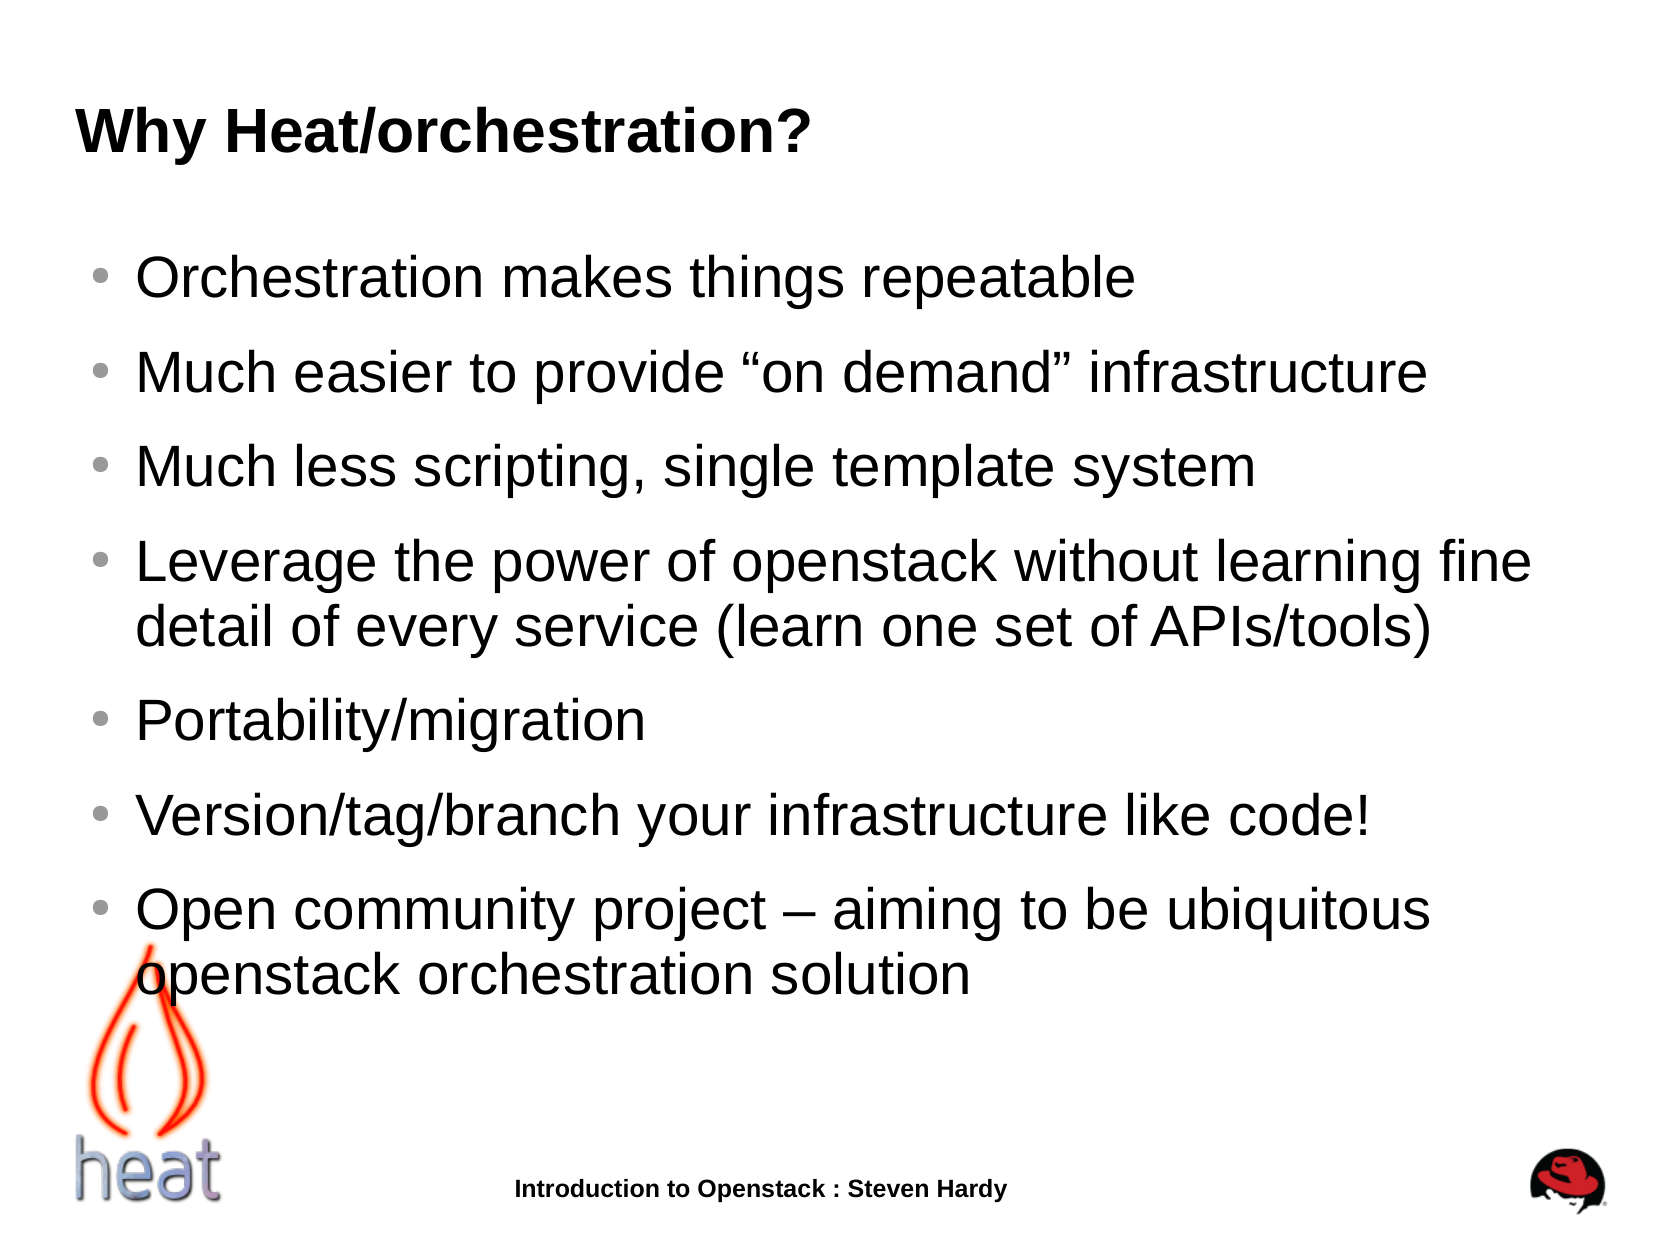

# Why Heat/orchestration?
Orchestration makes things repeatable
Much easier to provide “on demand” infrastructure
Much less scripting, single template system
Leverage the power of openstack without learning fine detail of every service (learn one set of APIs/tools)
Portability/migration
Version/tag/branch your infrastructure like code!
Open community project – aiming to be ubiquitous openstack orchestration solution